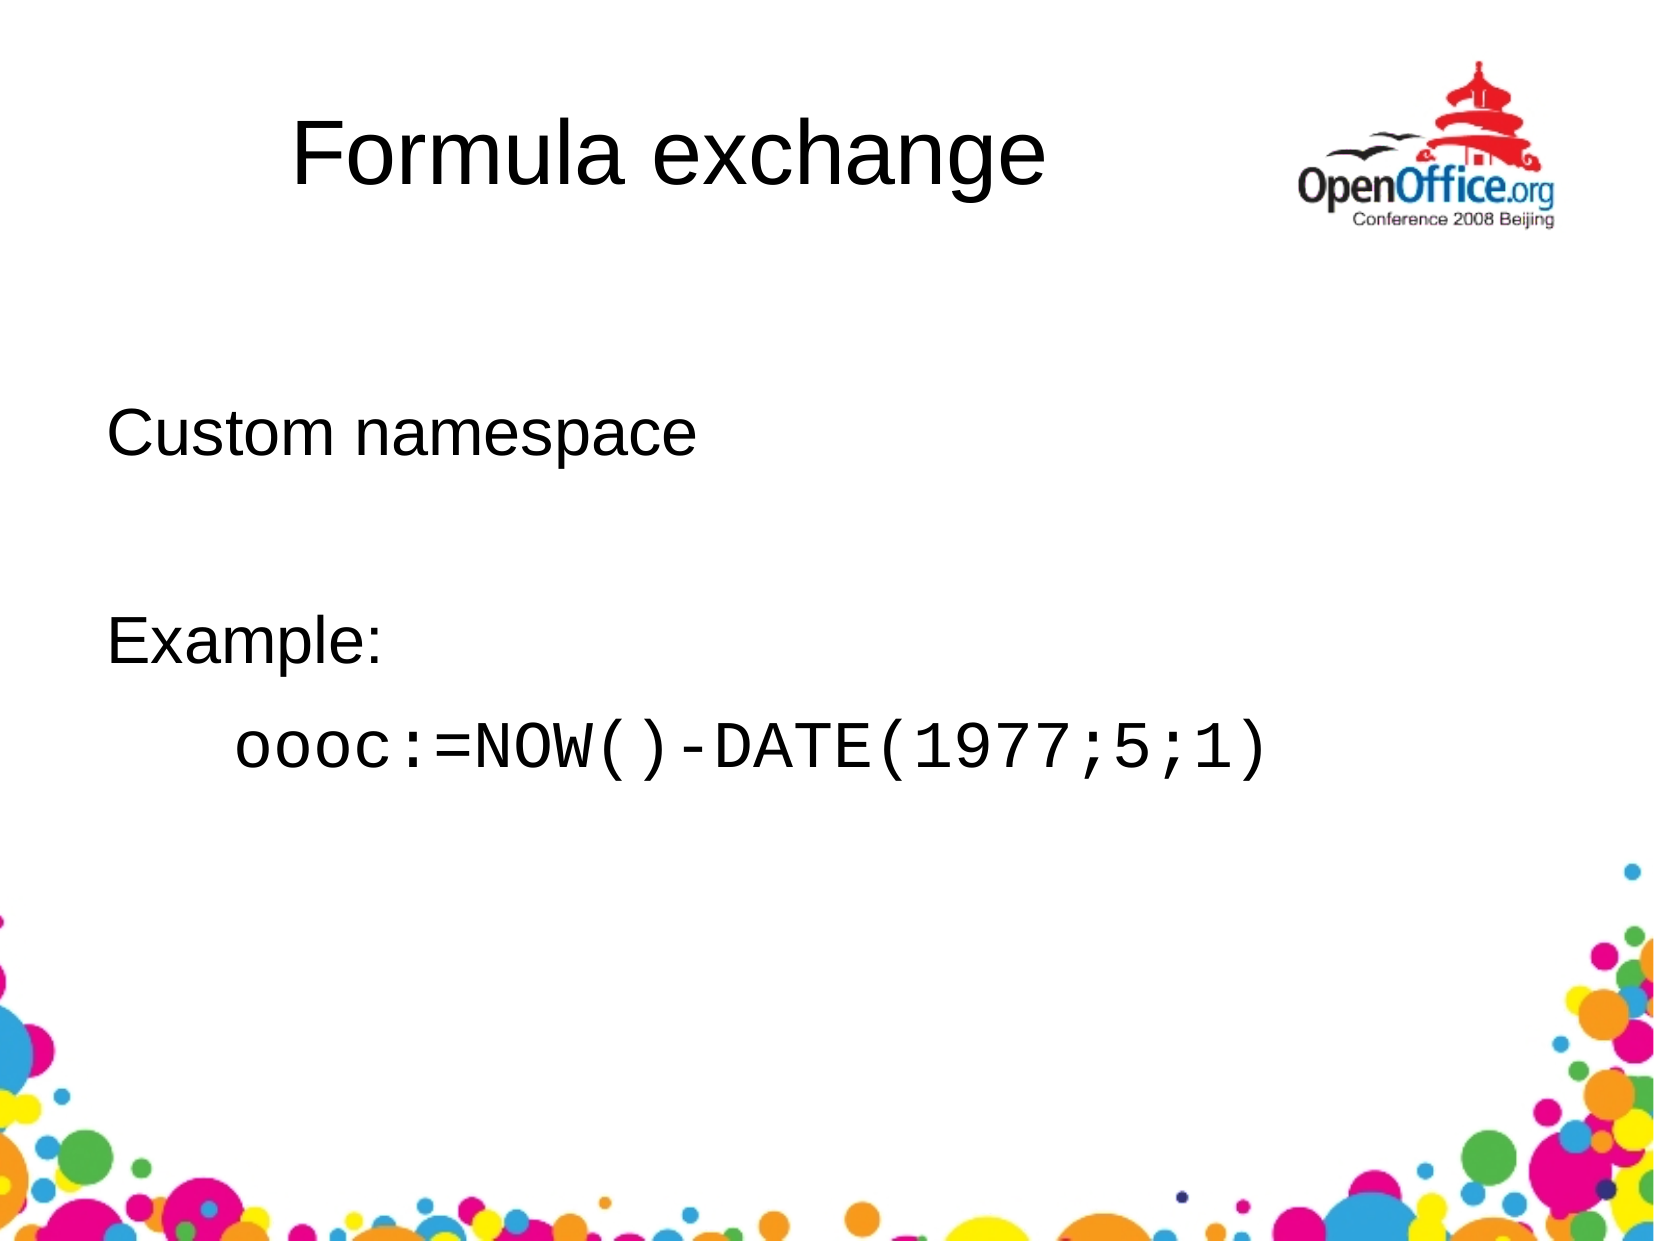

# Formula exchange
Custom namespace
Example:
 	oooc:=NOW()-DATE(1977;5;1)